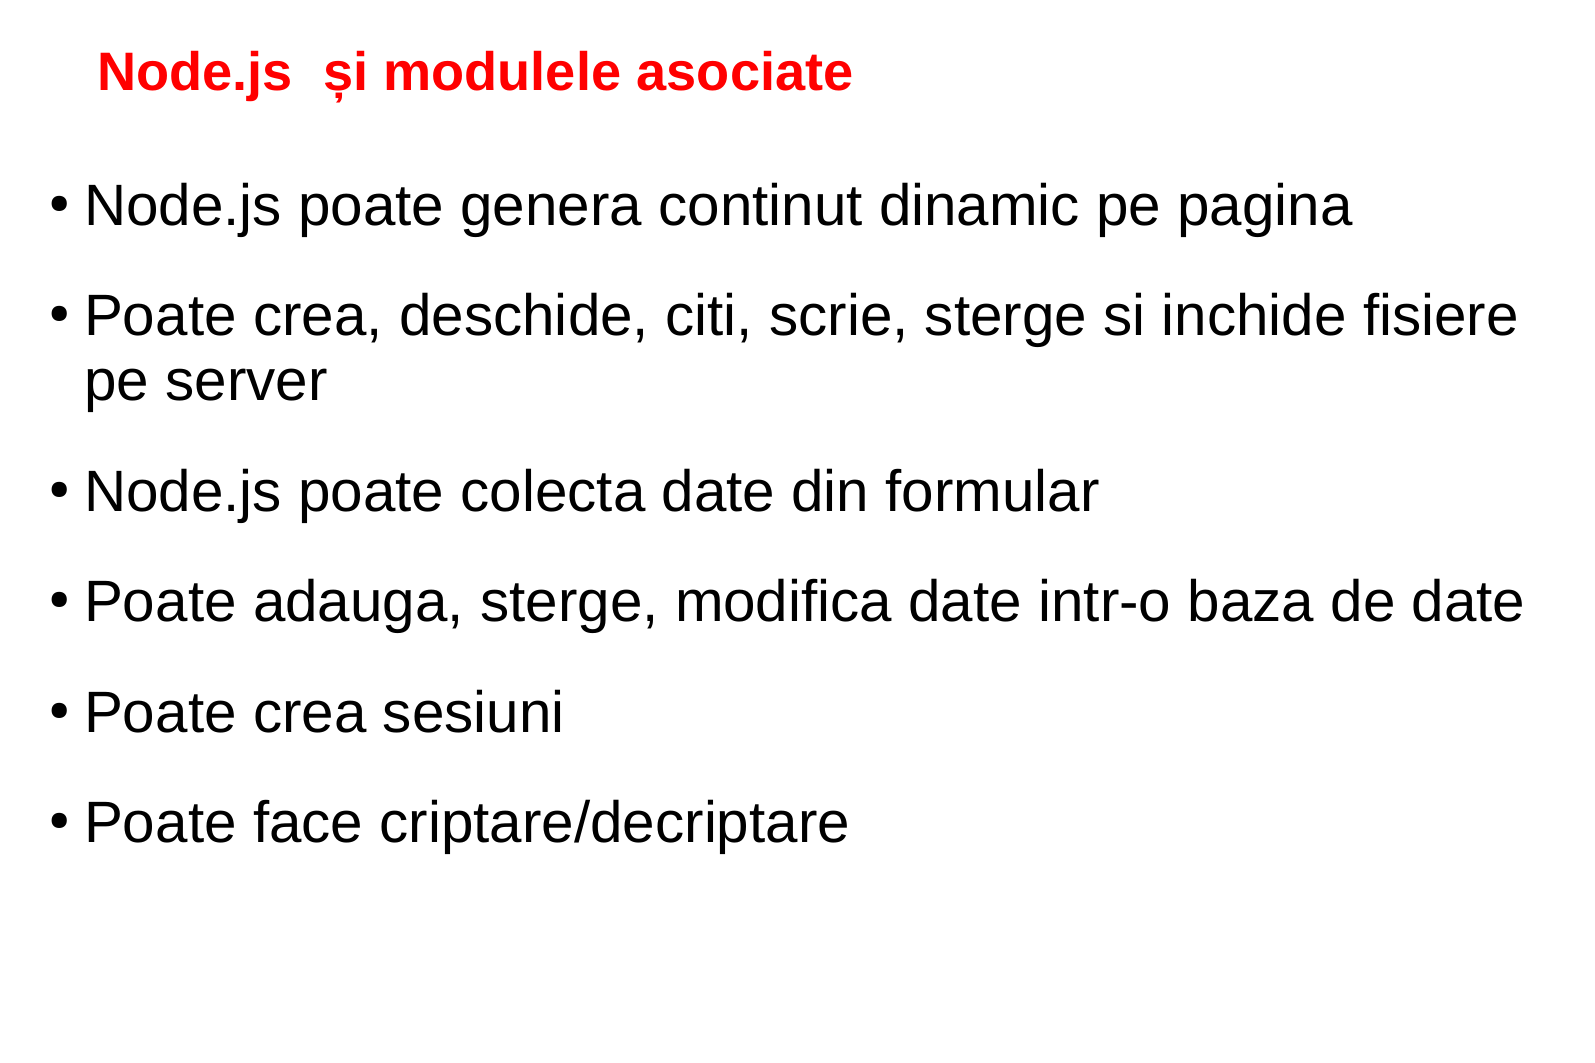

Node.js și modulele asociate
Node.js poate genera continut dinamic pe pagina
Poate crea, deschide, citi, scrie, sterge si inchide fisiere pe server
Node.js poate colecta date din formular
Poate adauga, sterge, modifica date intr-o baza de date
Poate crea sesiuni
Poate face criptare/decriptare